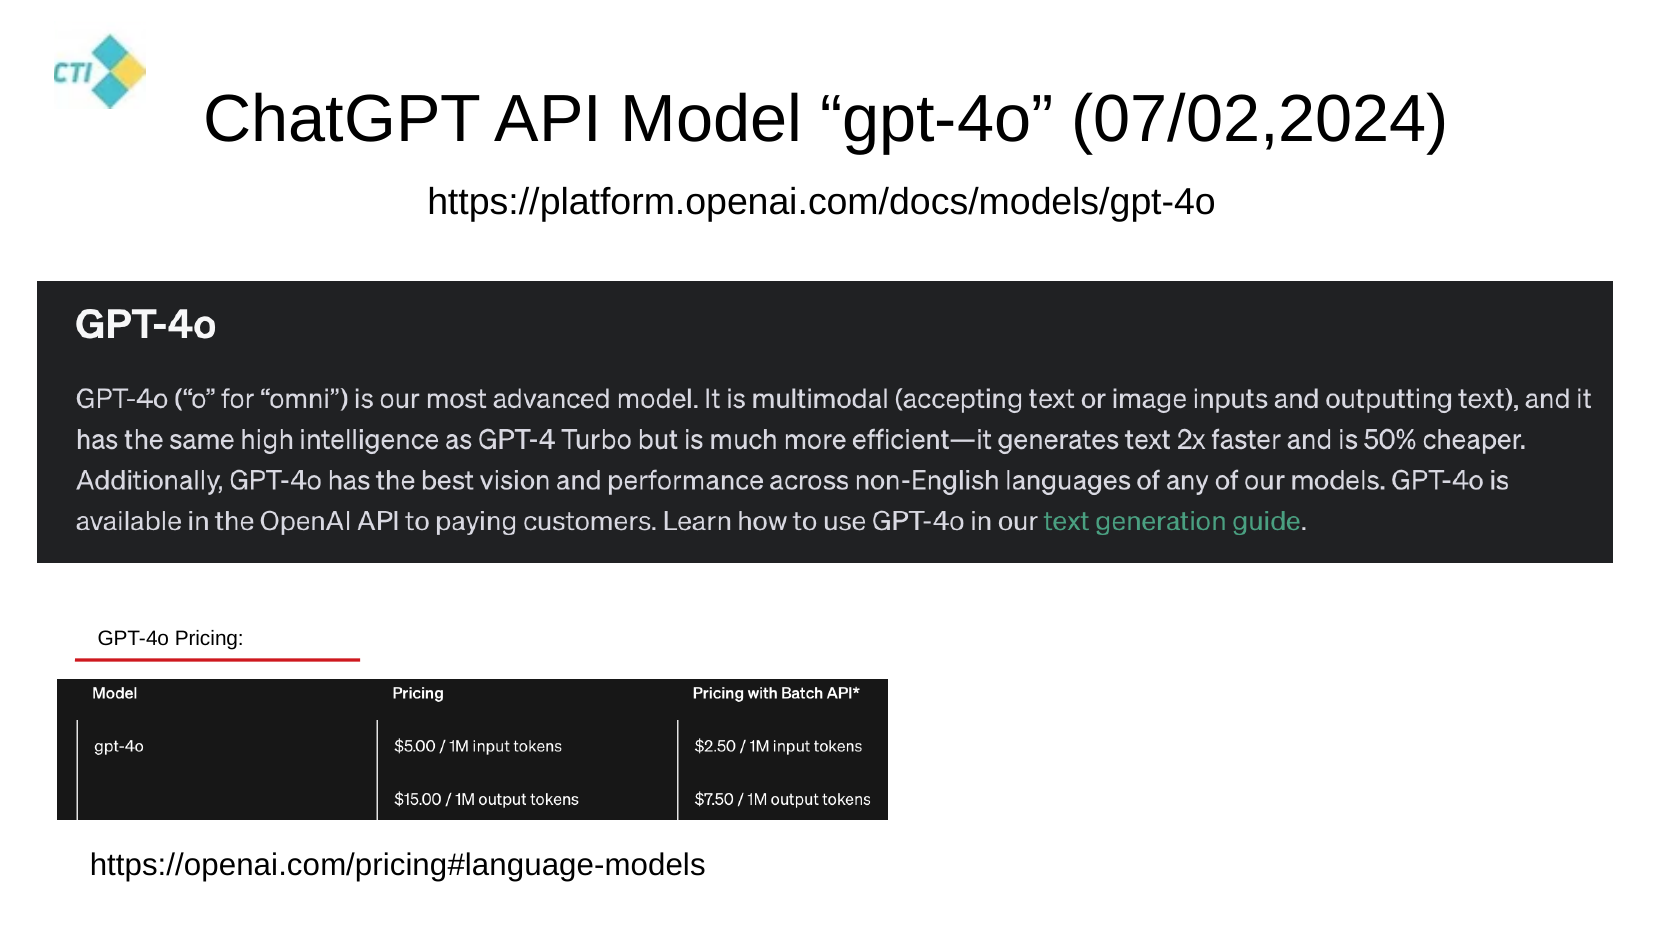

# ChatGPT API Model “gpt-4o” (07/02,2024)
https://platform.openai.com/docs/models/gpt-4o
GPT-4o Pricing:
https://openai.com/pricing#language-models